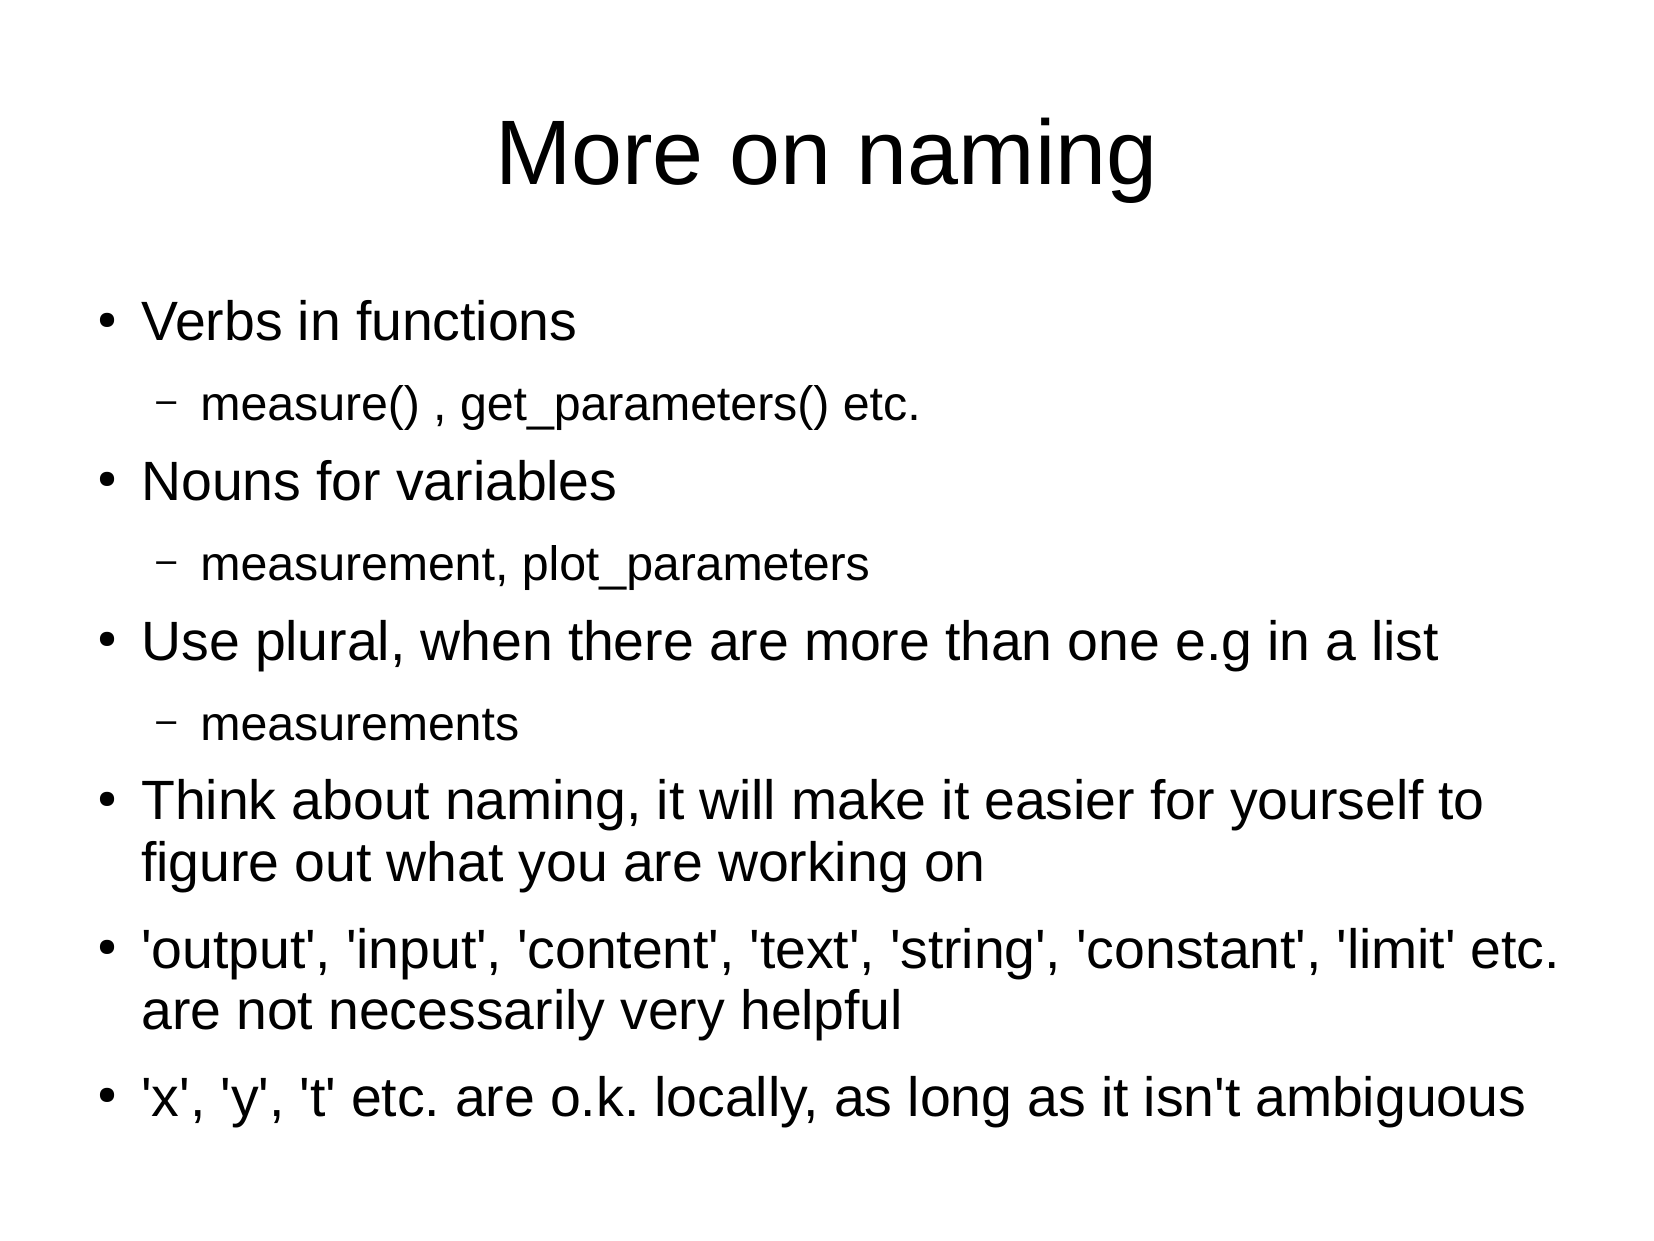

# More on naming
Verbs in functions
measure() , get_parameters() etc.
Nouns for variables
measurement, plot_parameters
Use plural, when there are more than one e.g in a list
measurements
Think about naming, it will make it easier for yourself to figure out what you are working on
'output', 'input', 'content', 'text', 'string', 'constant', 'limit' etc. are not necessarily very helpful
'x', 'y', 't' etc. are o.k. locally, as long as it isn't ambiguous